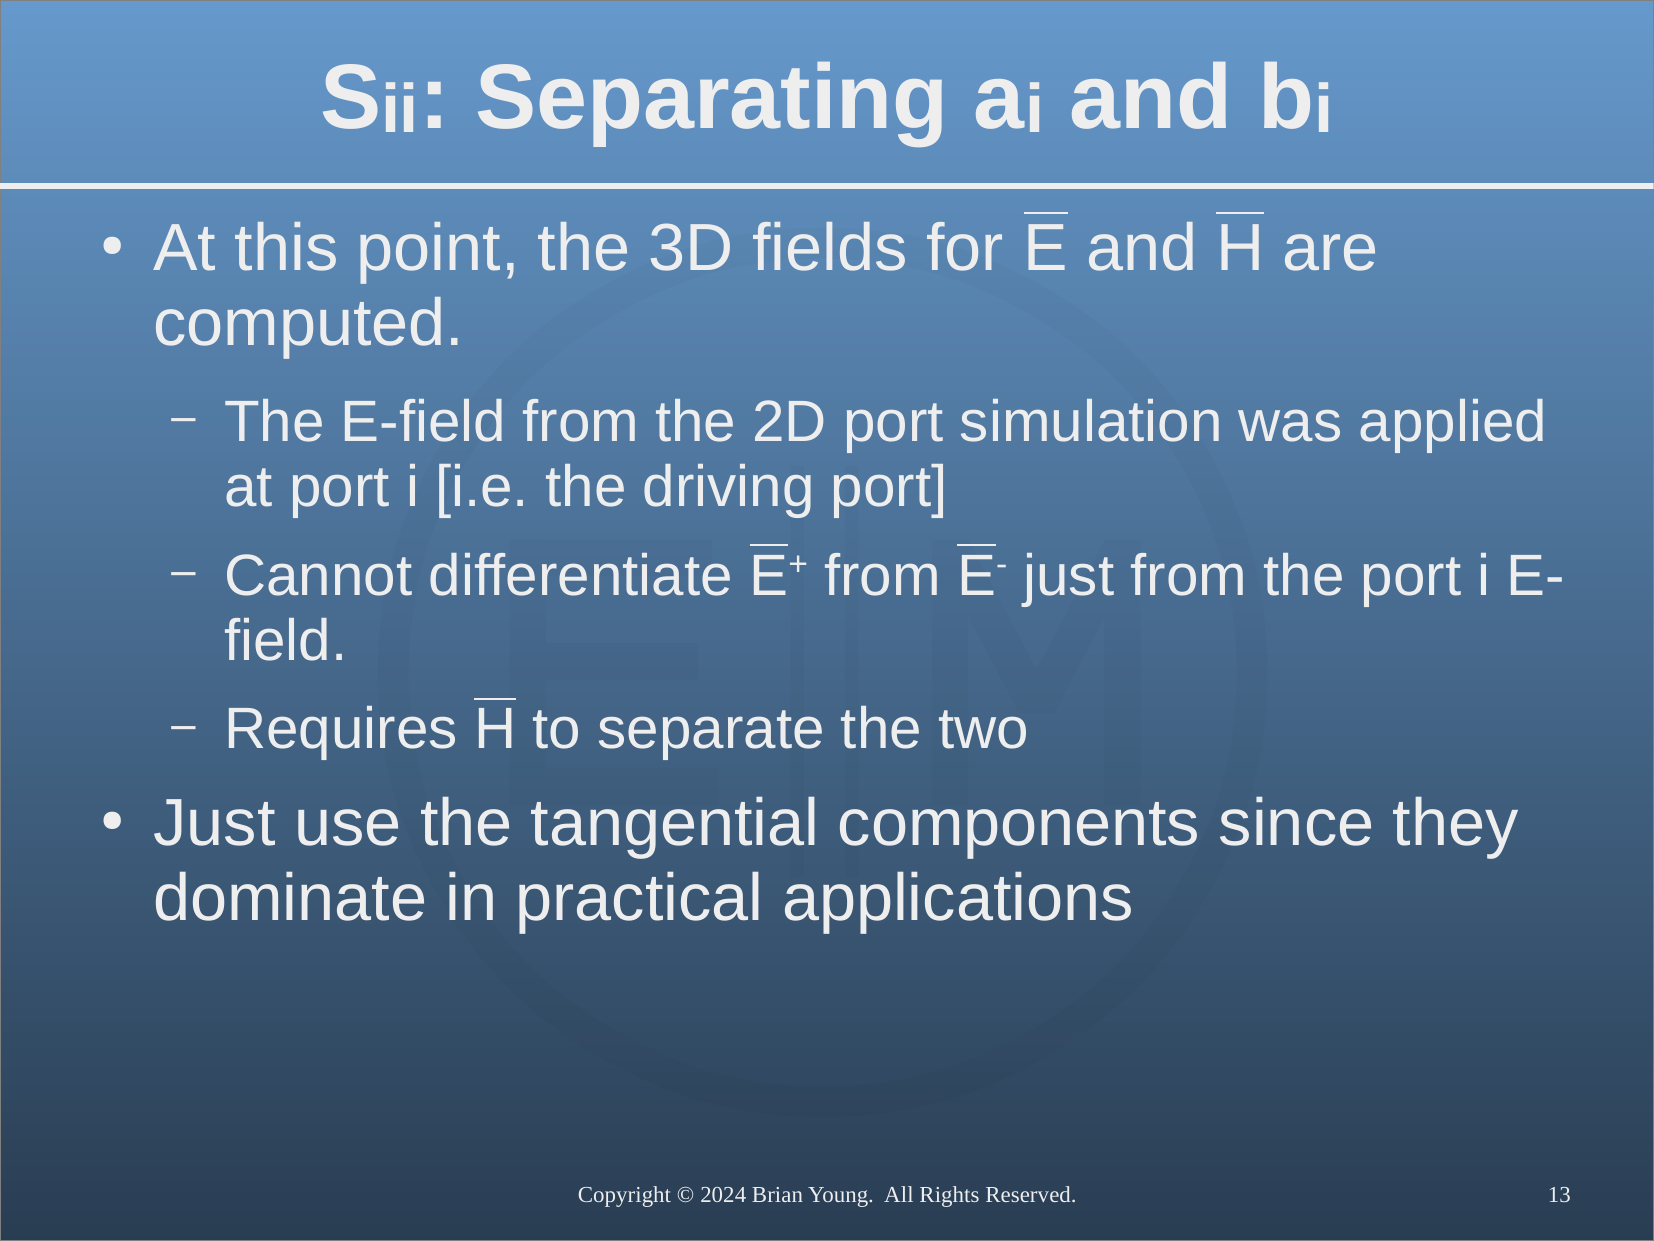

# Sii: Separating ai and bi
At this point, the 3D fields for E and H are computed.
The E-field from the 2D port simulation was applied at port i [i.e. the driving port]
Cannot differentiate E+ from E- just from the port i E-field.
Requires H to separate the two
Just use the tangential components since they dominate in practical applications
13